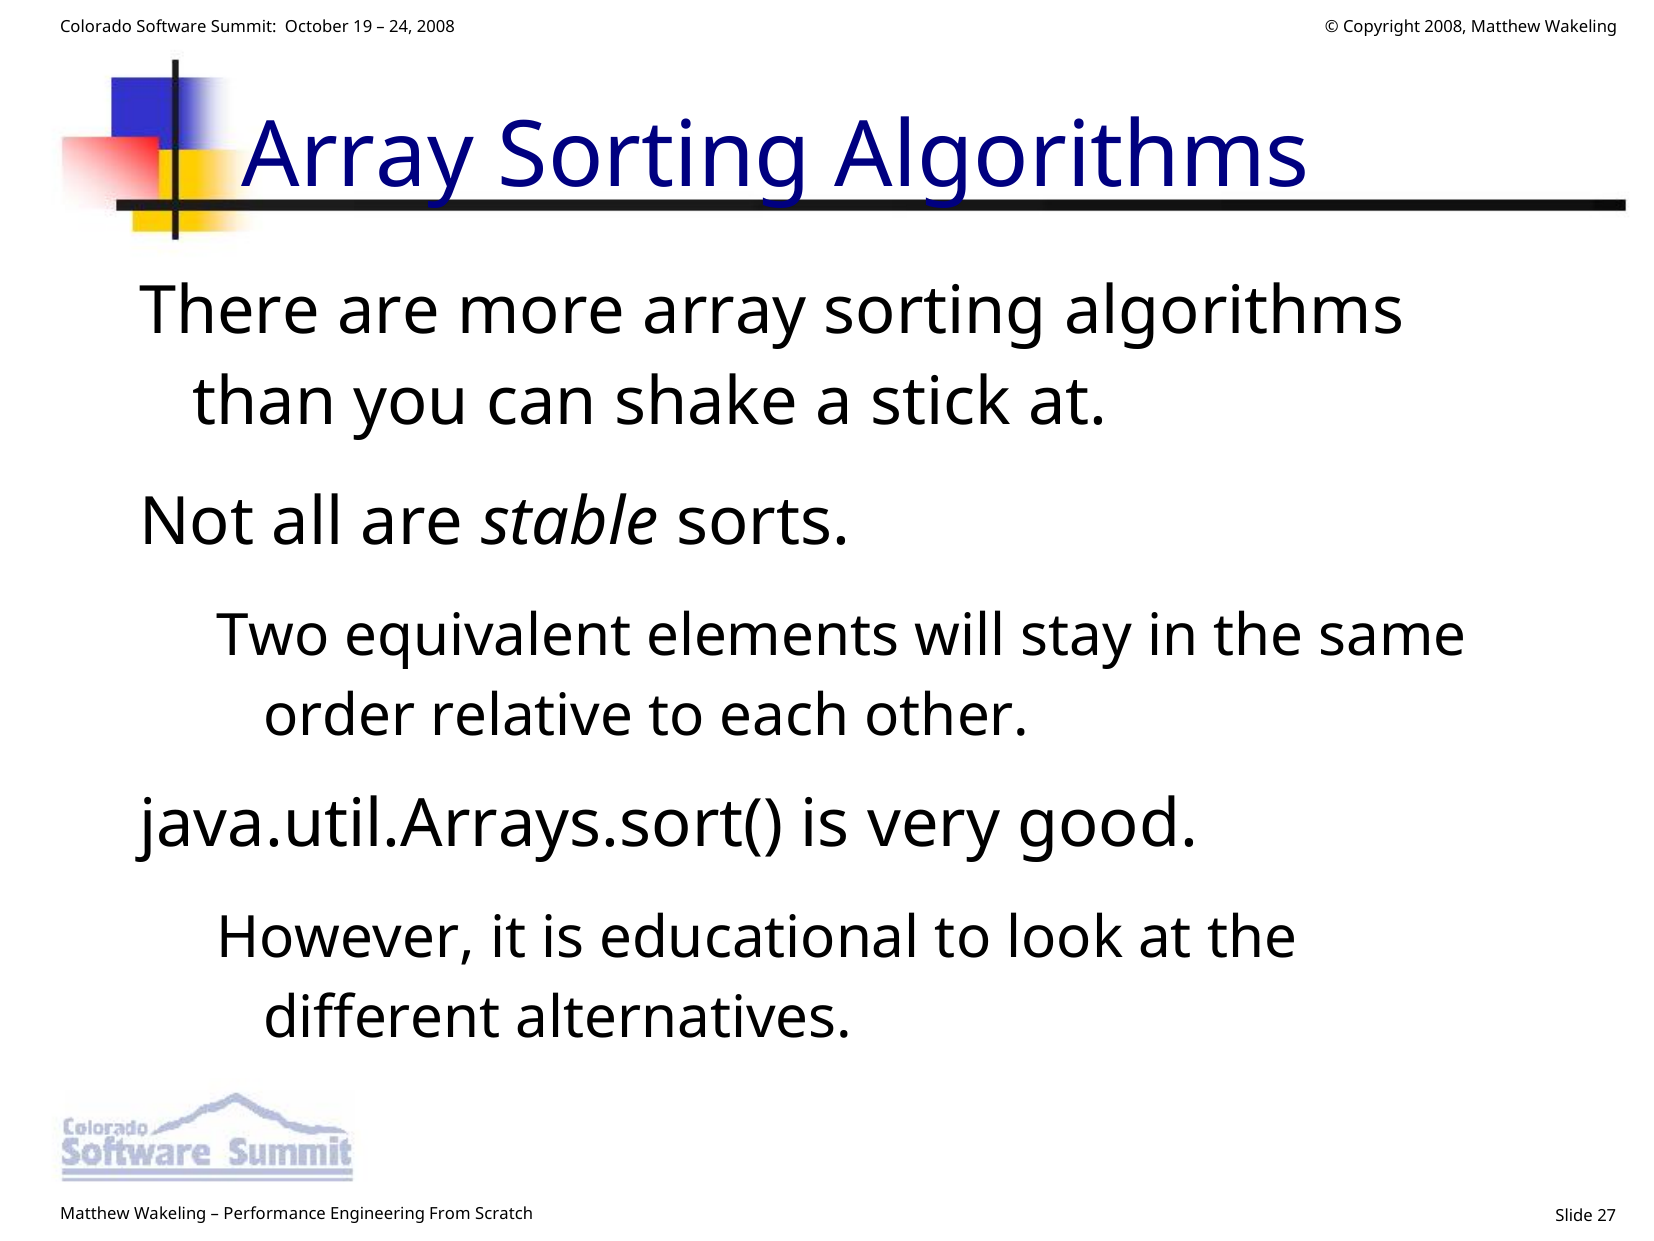

# Array Sorting Algorithms
There are more array sorting algorithms than you can shake a stick at.
Not all are stable sorts.
Two equivalent elements will stay in the same order relative to each other.
java.util.Arrays.sort() is very good.
However, it is educational to look at the different alternatives.